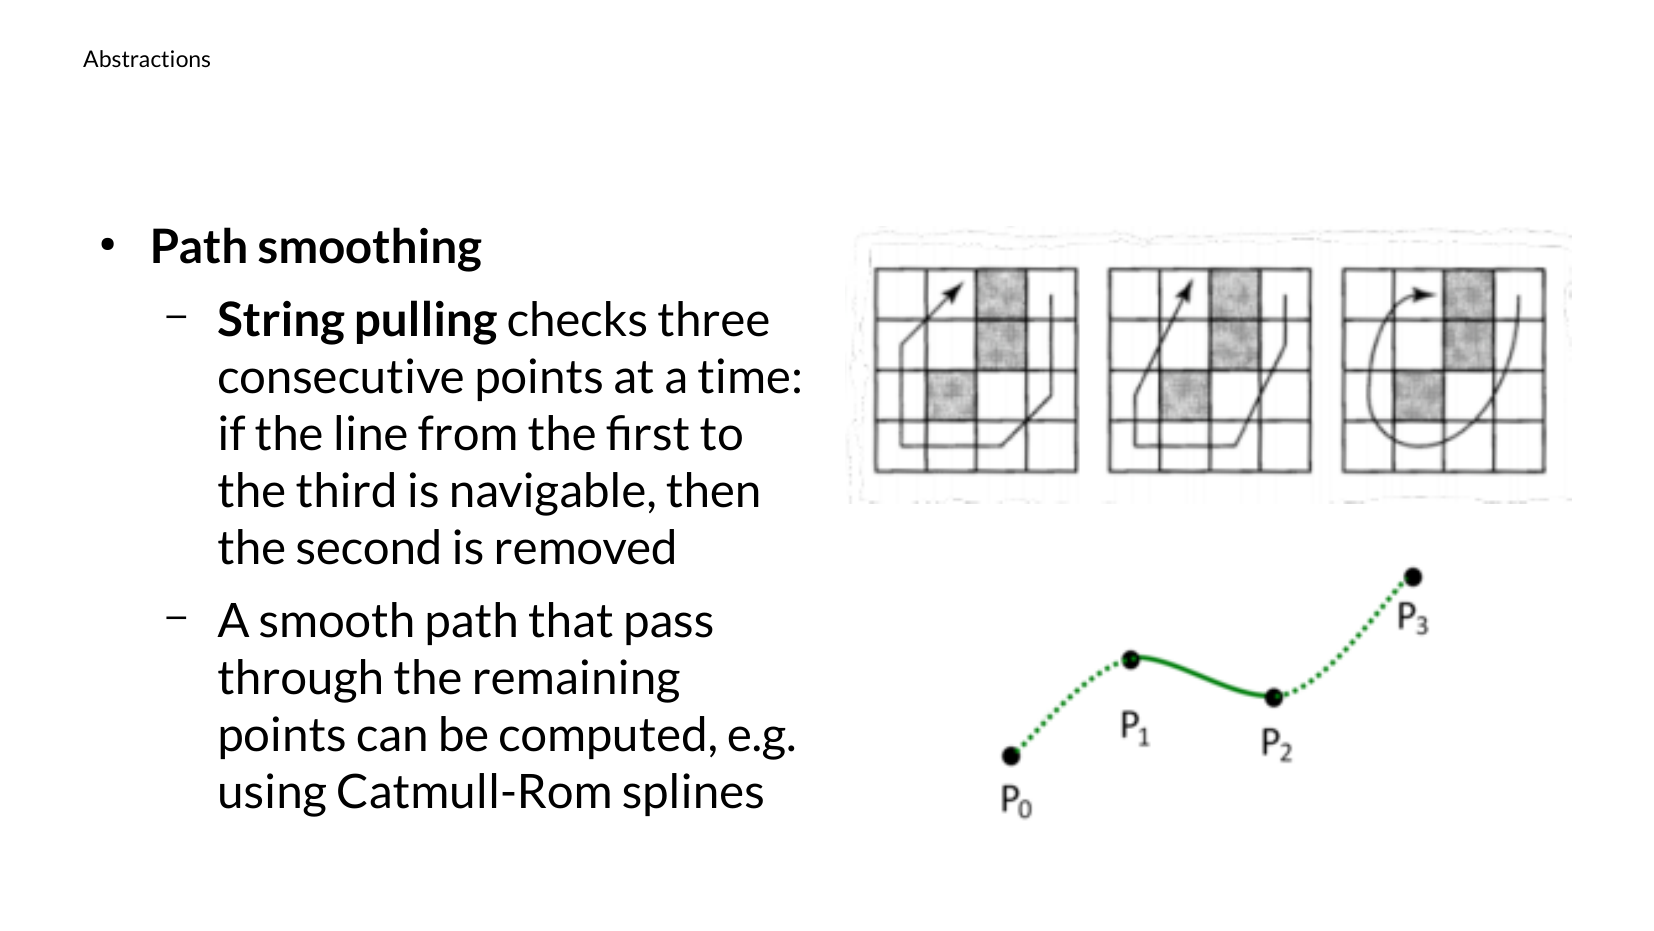

# Abstractions
Path smoothing
String pulling checks three consecutive points at a time: if the line from the first to the third is navigable, then the second is removed
A smooth path that pass through the remaining points can be computed, e.g. using Catmull-Rom splines